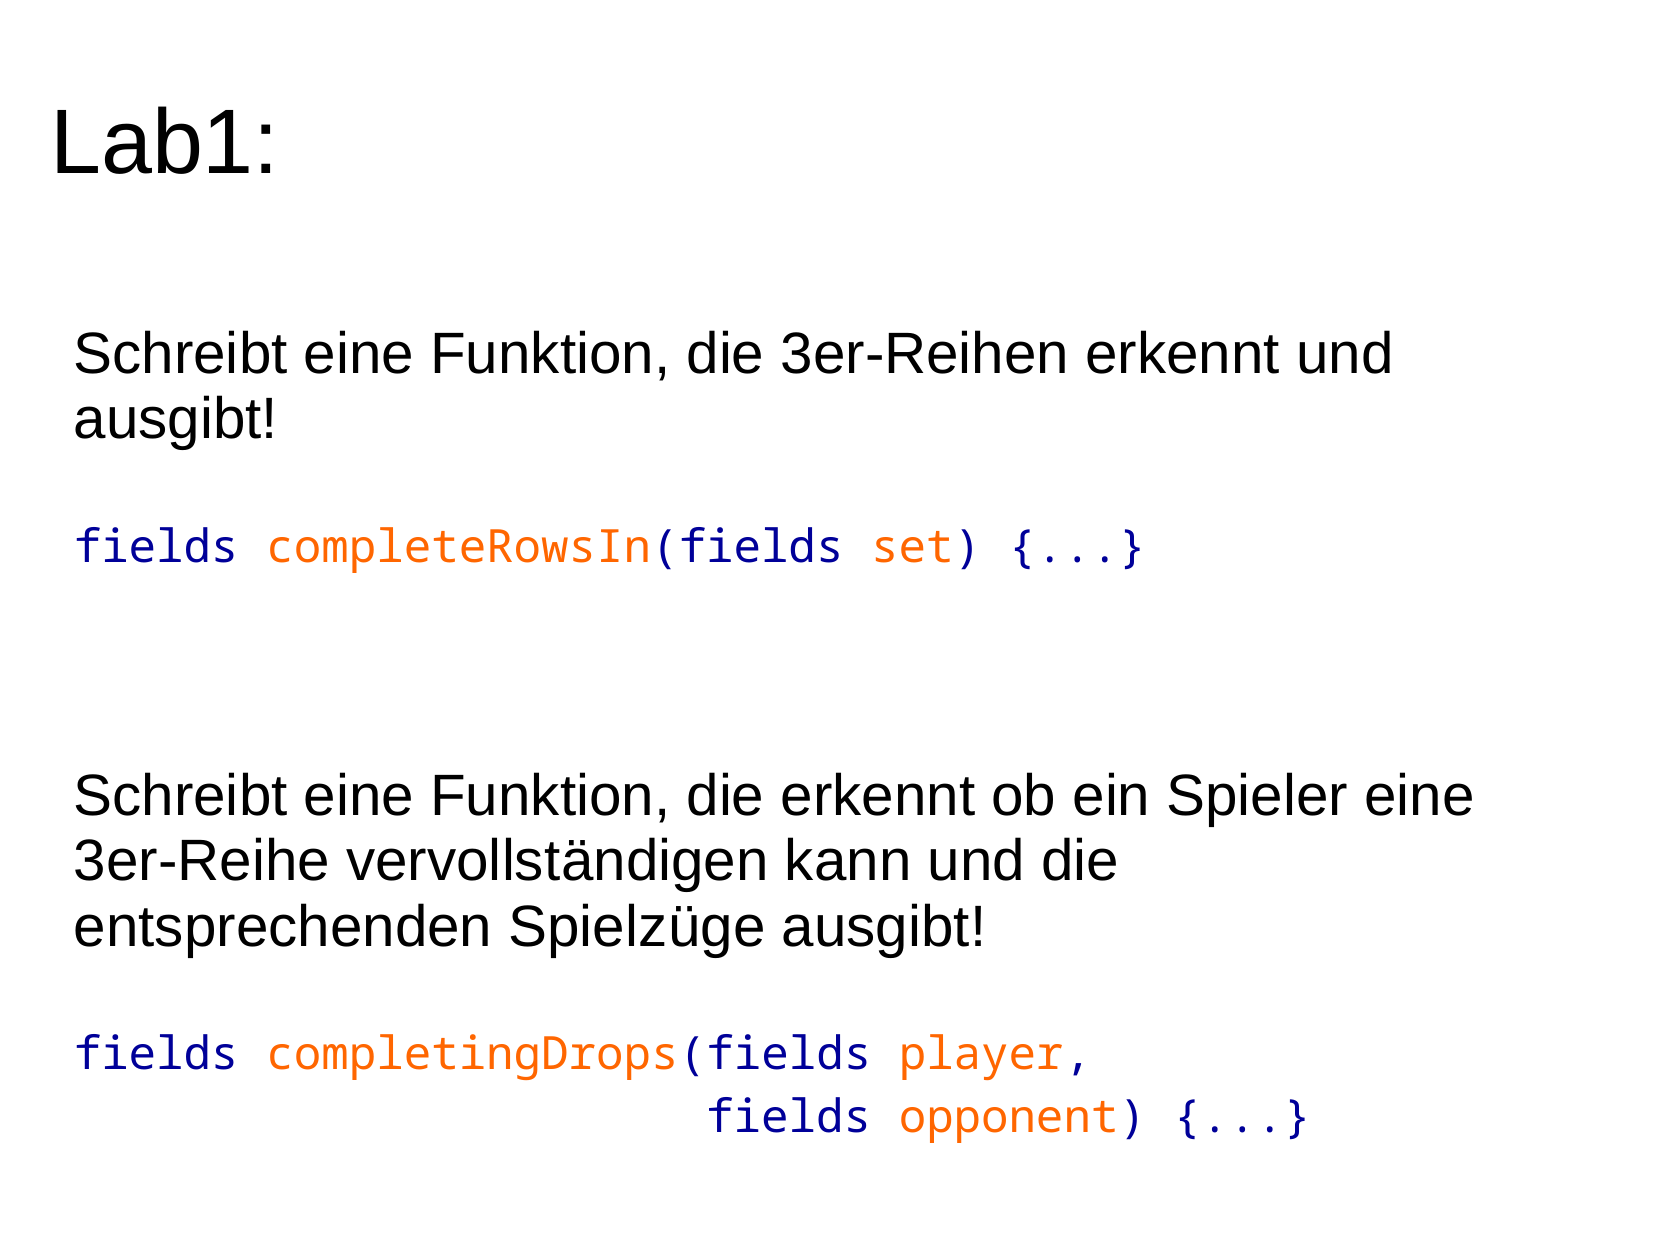

Lab1:
Schreibt eine Funktion, die 3er-Reihen erkennt und ausgibt!
fields completeRowsIn(fields set) {...}
Schreibt eine Funktion, die erkennt ob ein Spieler eine 3er-Reihe vervollständigen kann und die entsprechenden Spielzüge ausgibt!
fields completingDrops(fields player,
 fields opponent) {...}